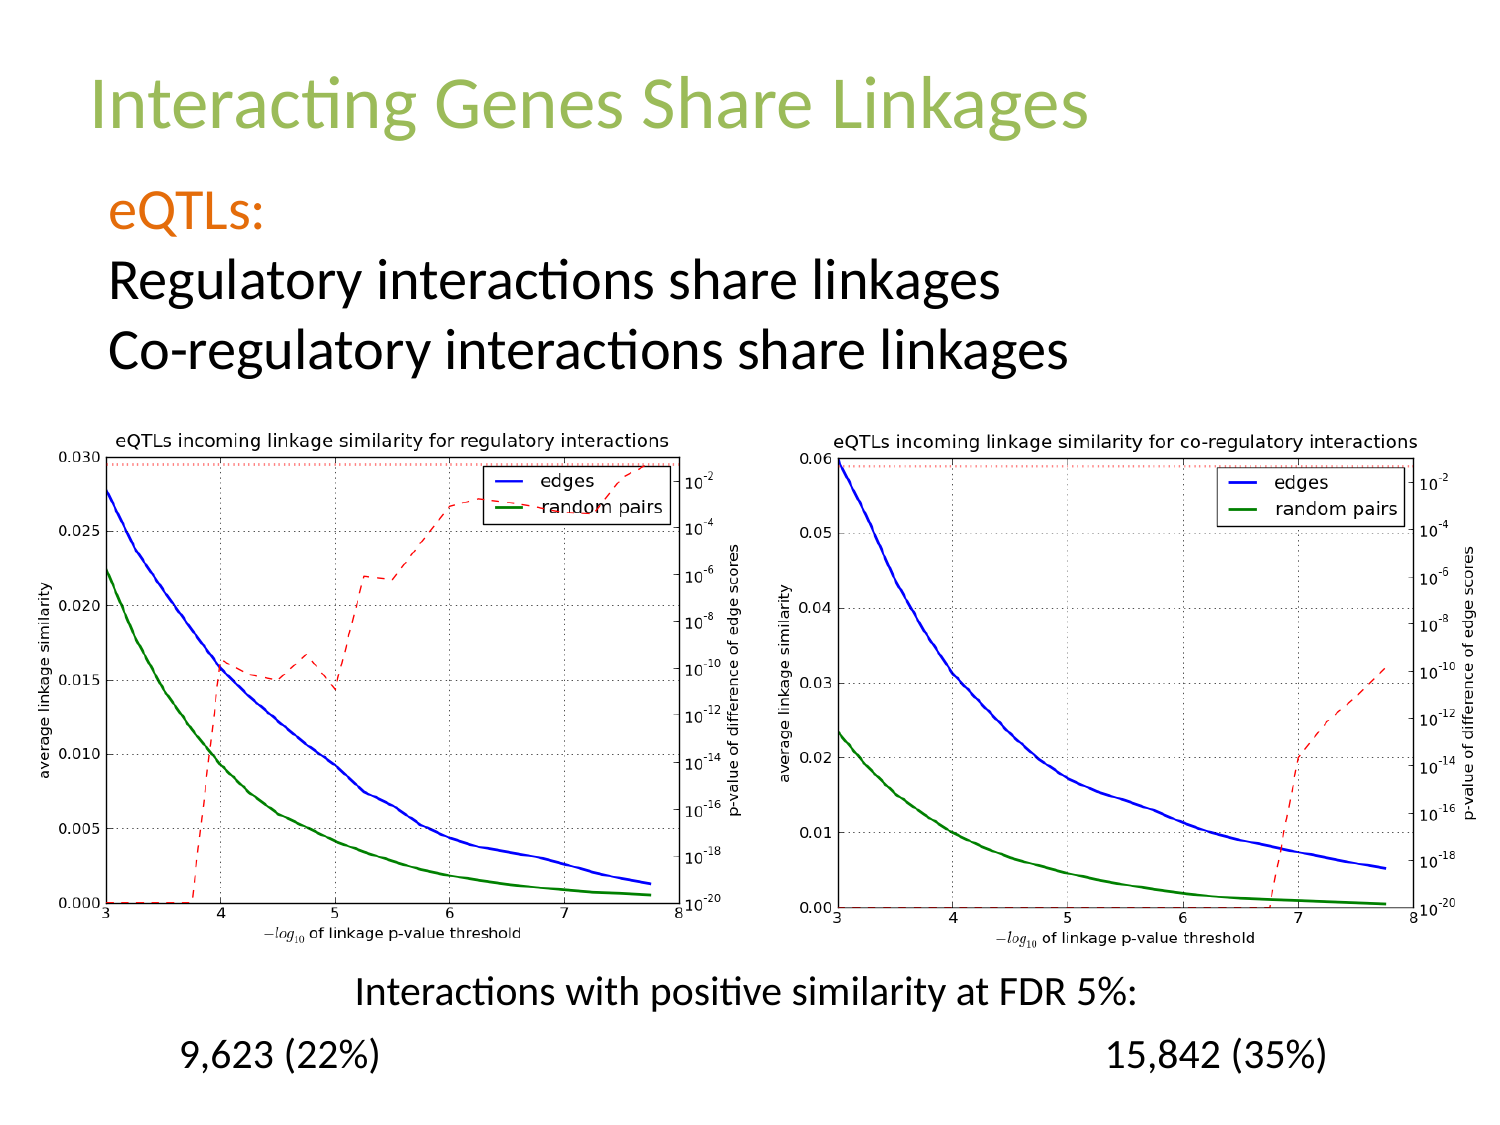

Interacting Genes Share Linkages
eQTLs:
Regulatory interactions share linkages
Co-regulatory interactions share linkages
Interactions with positive similarity at FDR 5%:
9,623 (22%)
15,842 (35%)